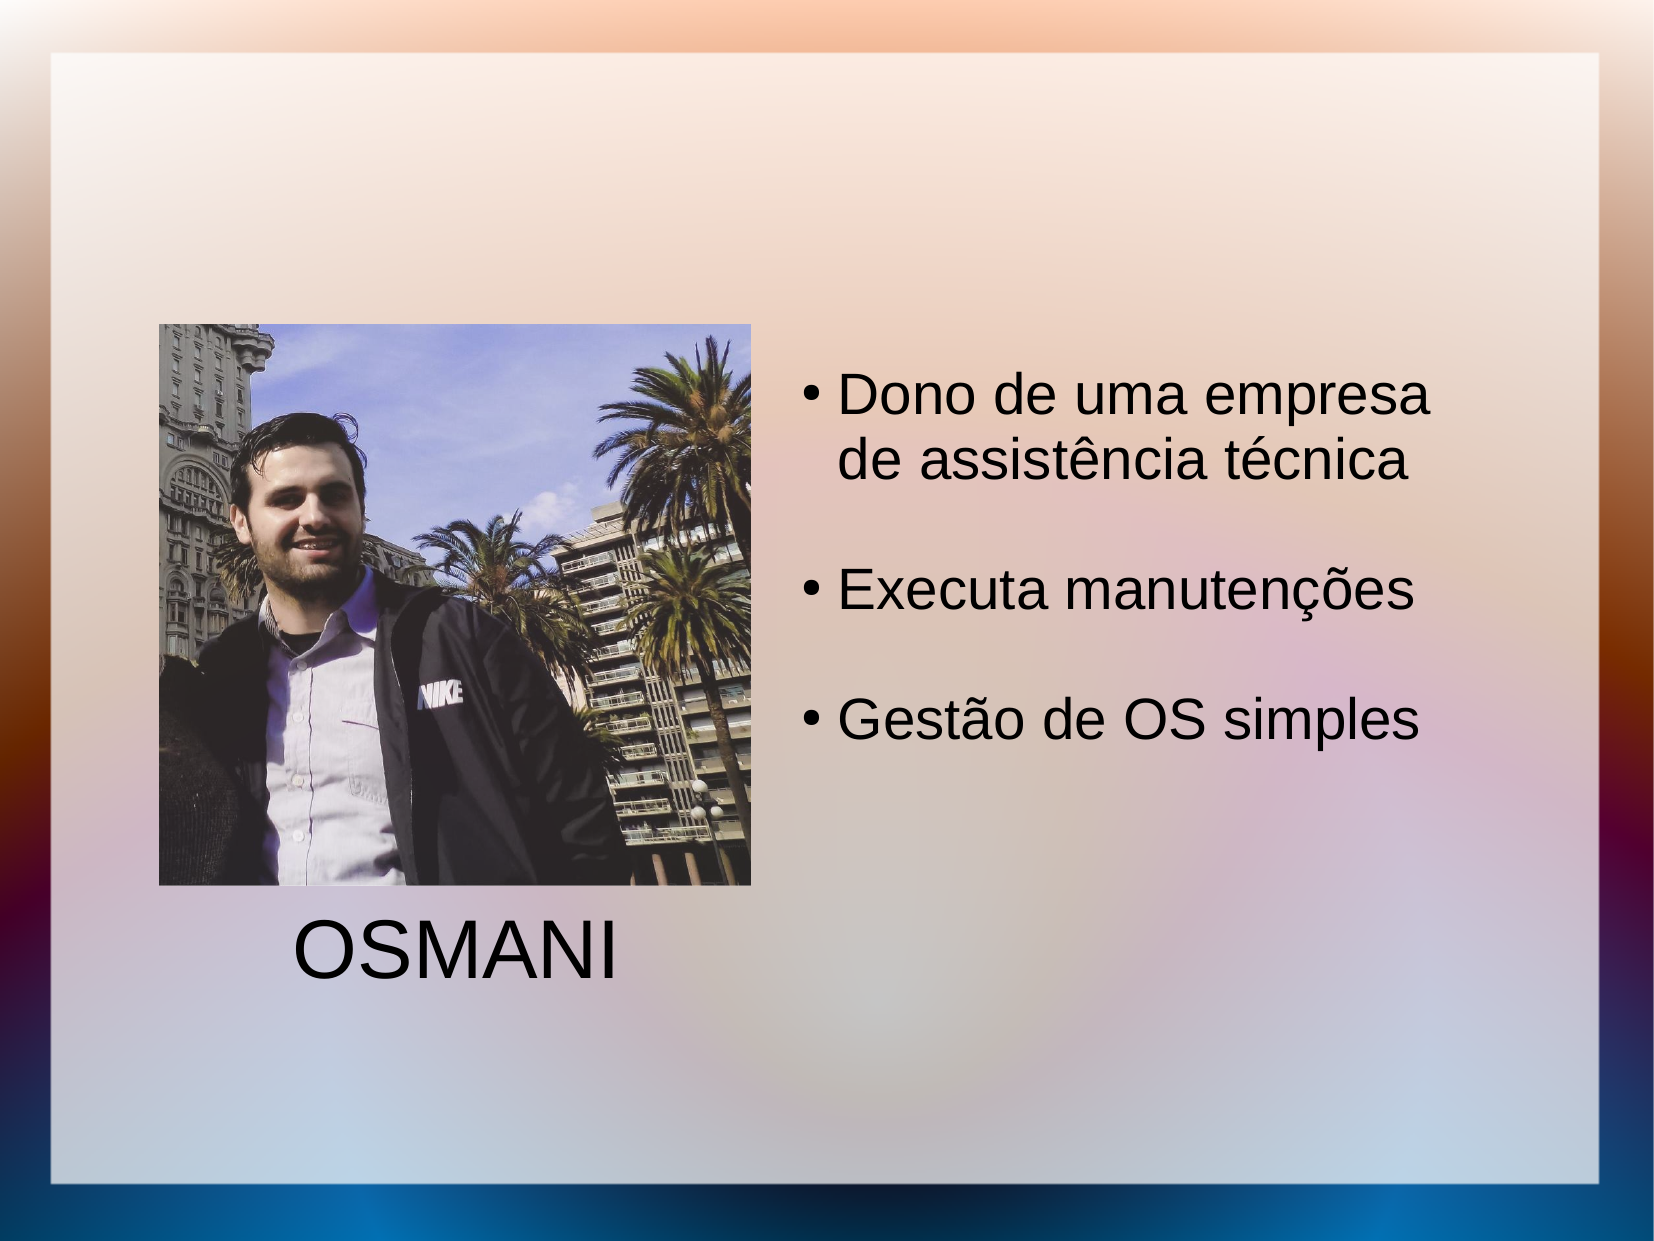

Dono de uma empresa
 de assistência técnica
 Executa manutenções
 Gestão de OS simples
OSMANI